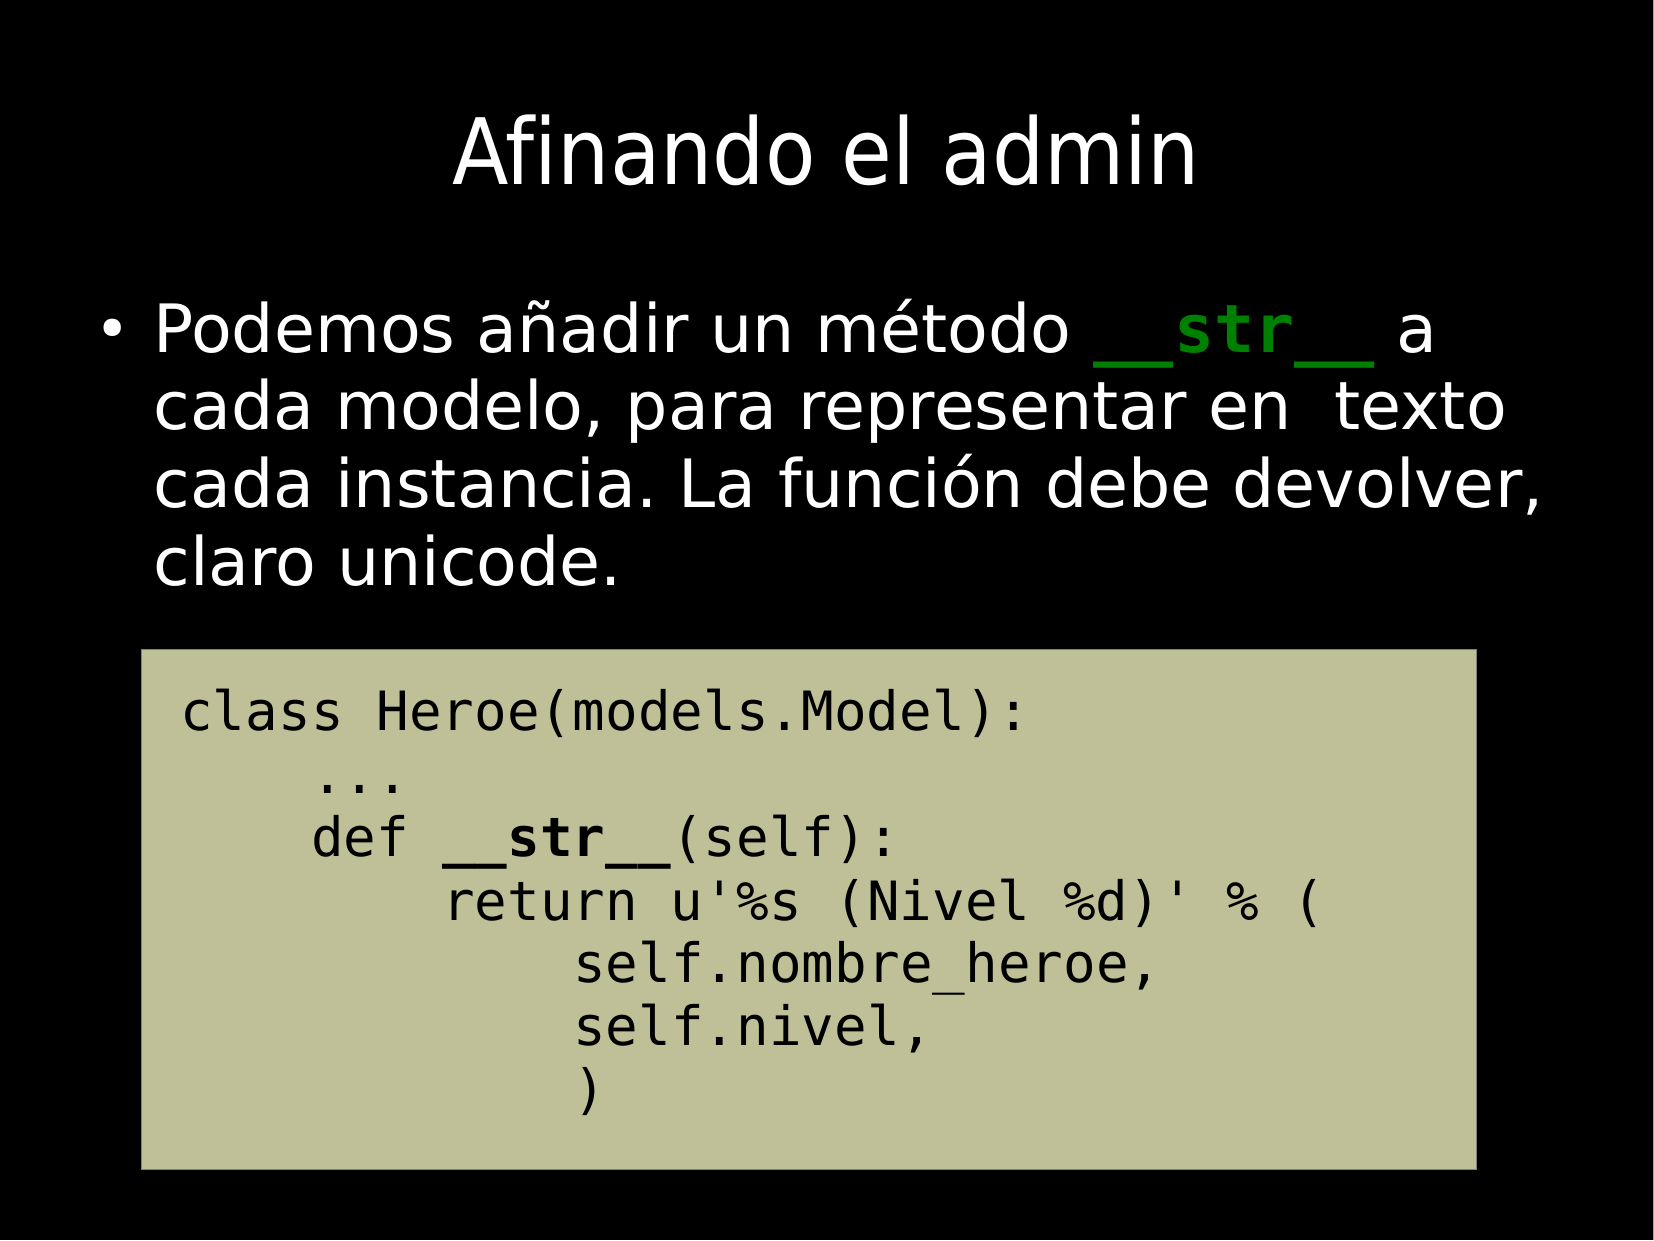

# Afinando el admin
Podemos añadir un método __str__ a cada modelo, para representar en texto cada instancia. La función debe devolver, claro unicode.
class Heroe(models.Model):
 ...
 def __str__(self):
 return u'%s (Nivel %d)' % (
 self.nombre_heroe,
 self.nivel,
 )